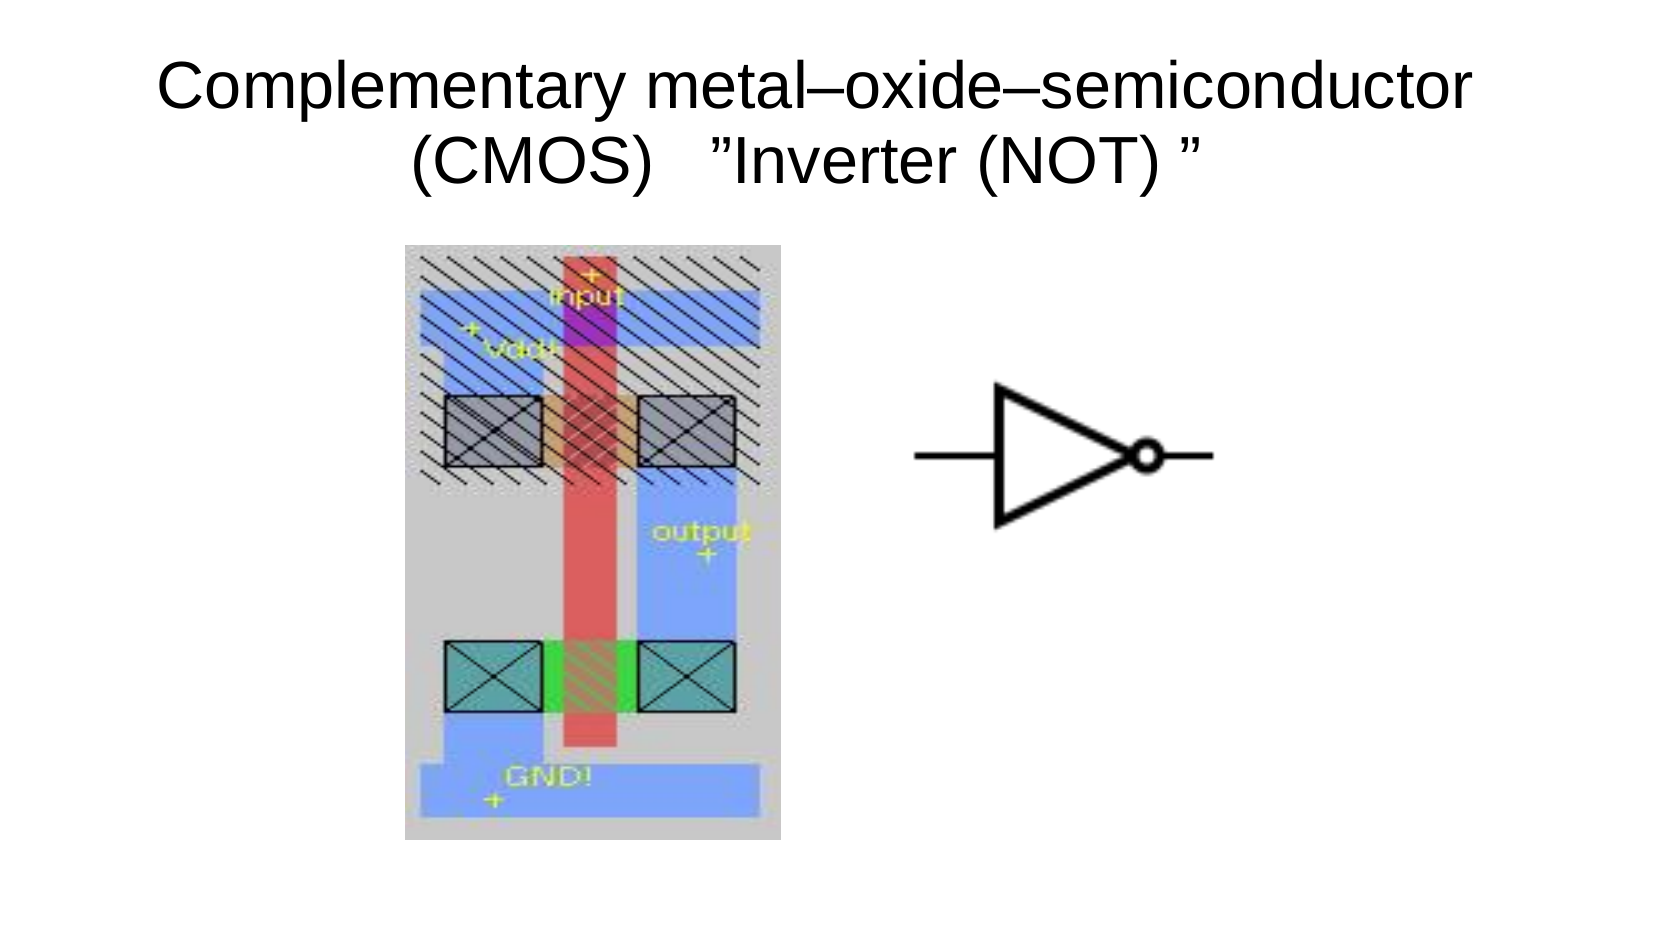

# Complementary metal–oxide–semiconductor (CMOS)	”Inverter (NOT) ”